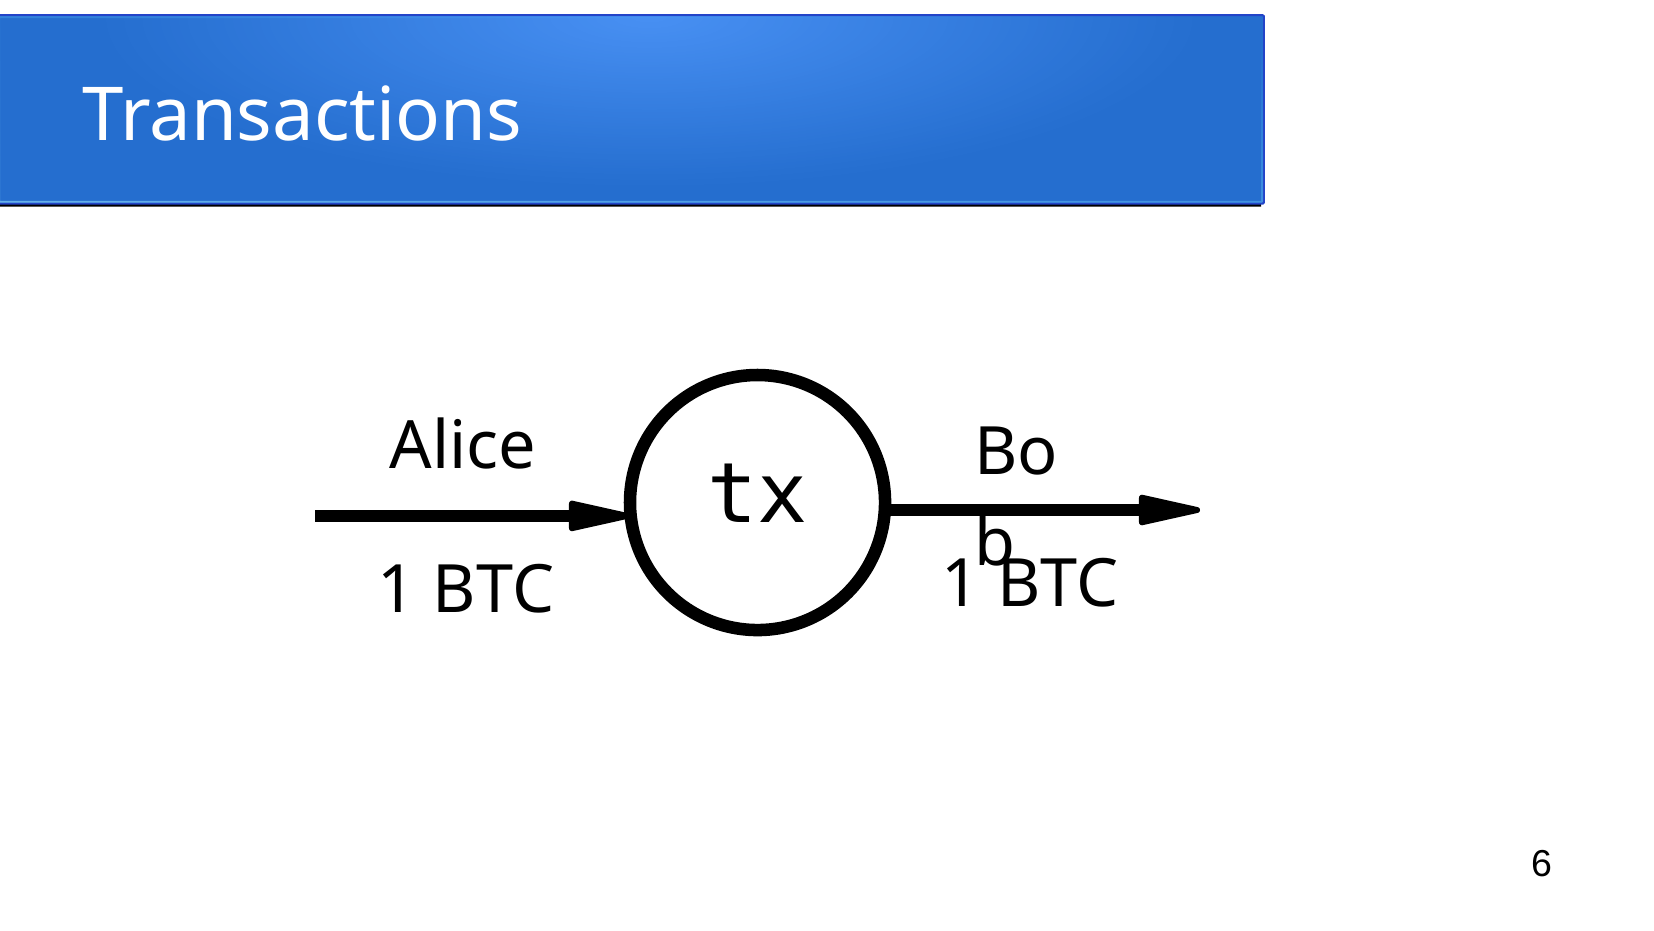

# Transactions
Alice
Bob
tx
1 BTC
1 BTC